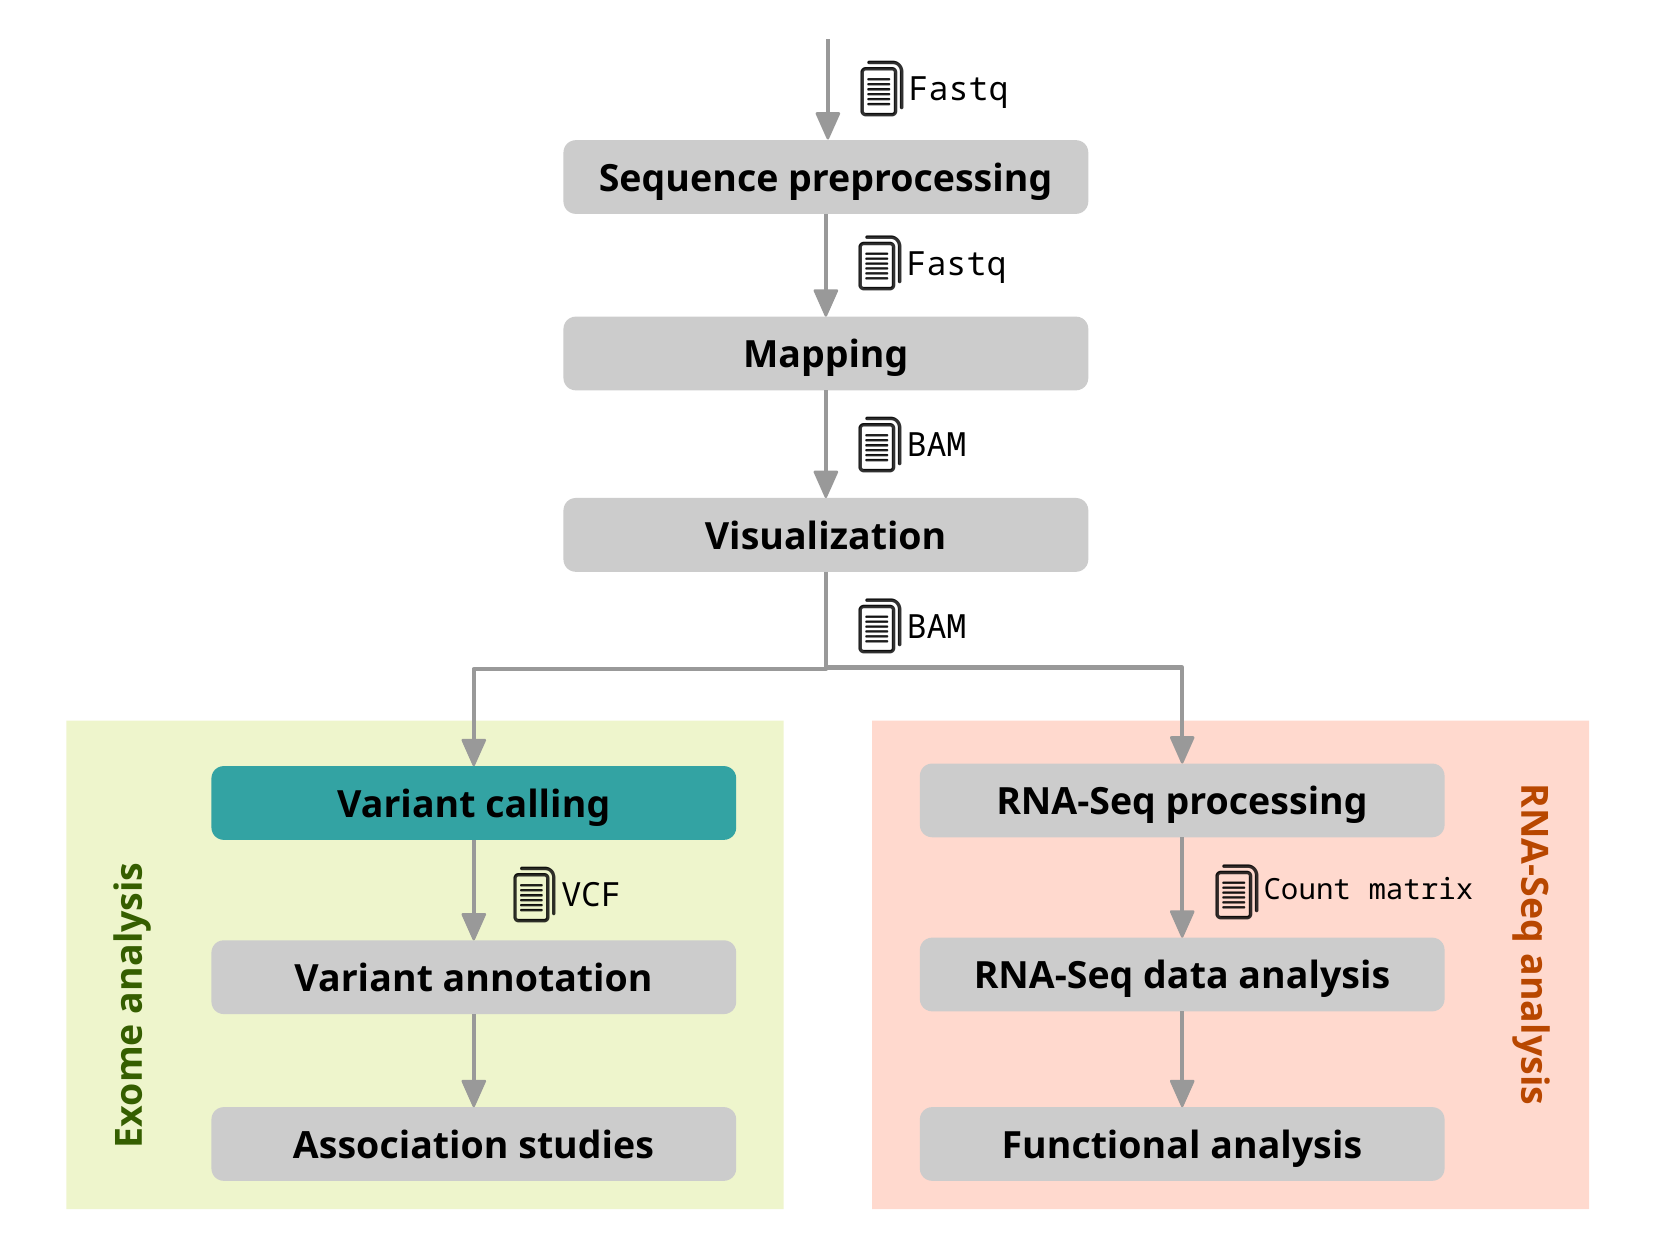

Fastq
Sequence preprocessing
Fastq
Mapping
BAM
Visualization
BAM
RNA-Seq processing
Variant calling
Count matrix
VCF
RNA-Seq analysis
Exome analysis
RNA-Seq data analysis
Variant annotation
Association studies
Functional analysis